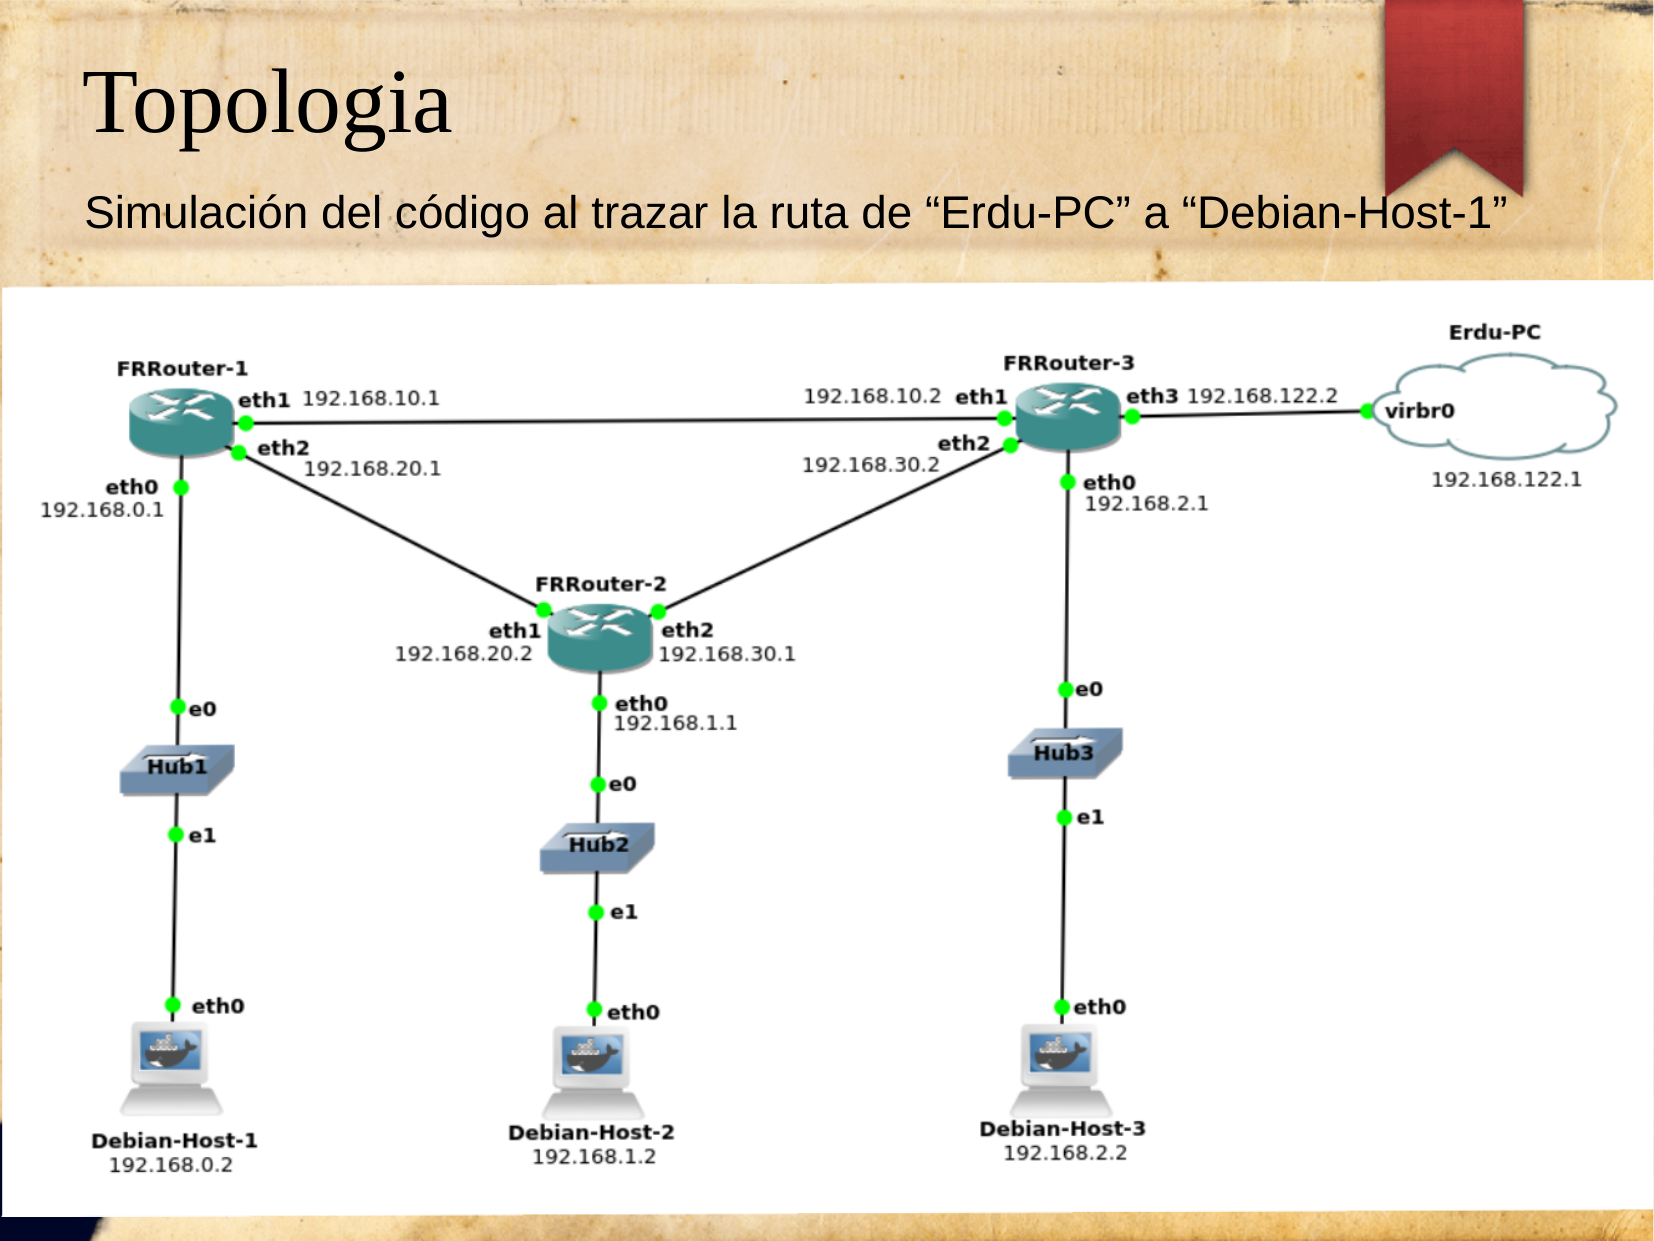

# Topologia
Simulación del código al trazar la ruta de “Erdu-PC” a “Debian-Host-1”